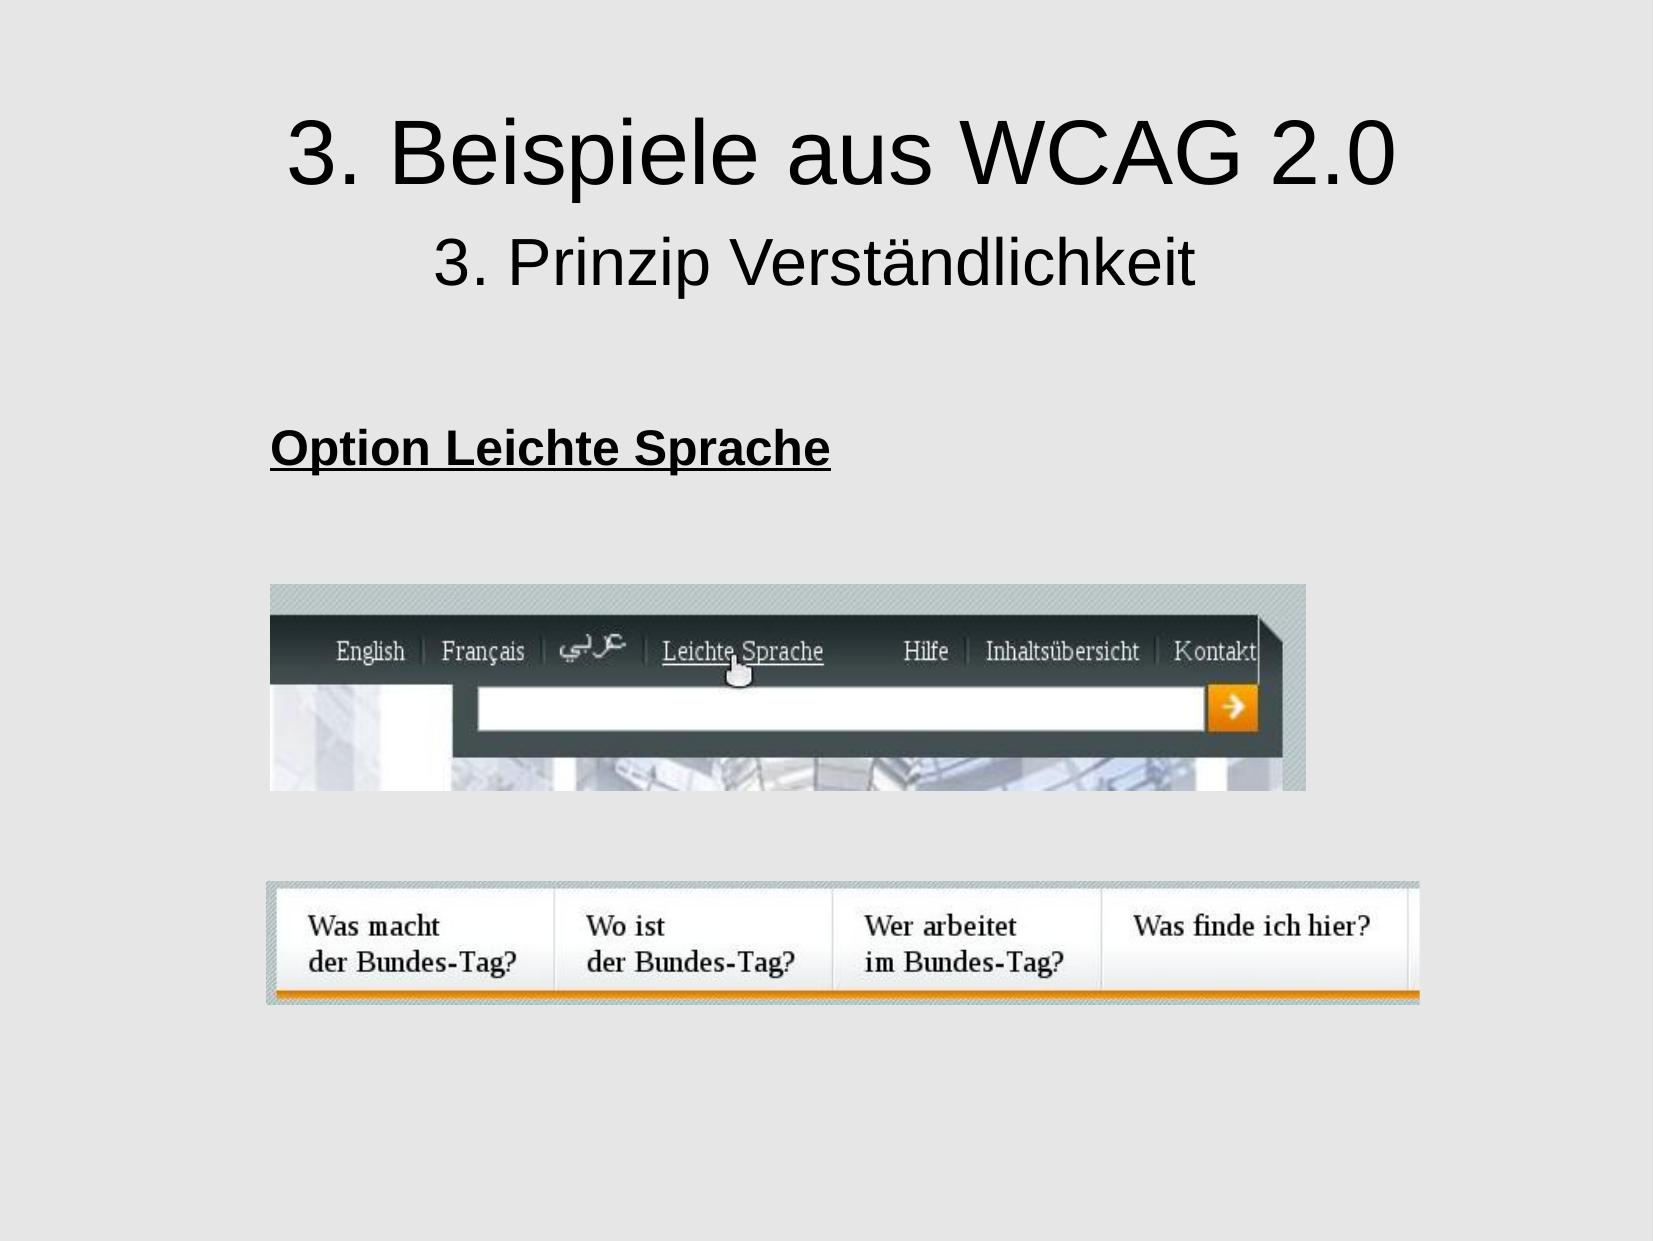

3. Beispiele aus WCAG 2.0
# 3. Prinzip Verständlichkeit
Option Leichte Sprache